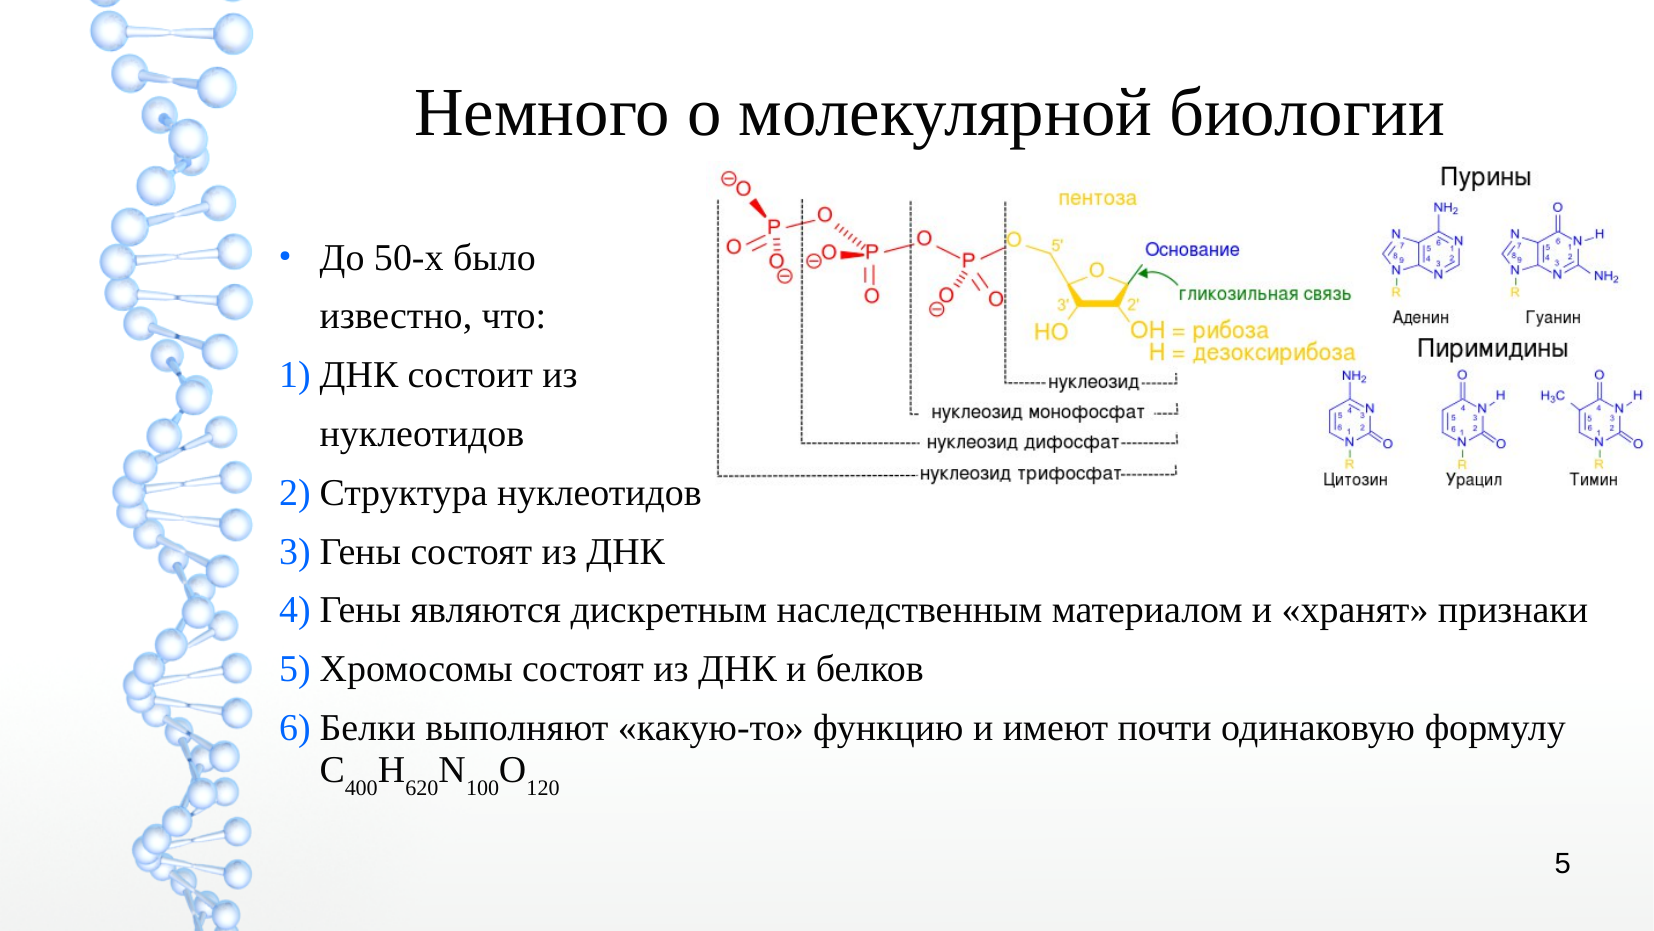

# Немного о молекулярной биологии
До 50-х было
известно, что:
ДНК состоит из
нуклеотидов
Структура нуклеотидов
Гены состоят из ДНК
Гены являются дискретным наследственным материалом и «хранят» признаки
Хромосомы состоят из ДНК и белков
Белки выполняют «какую-то» функцию и имеют почти одинаковую формулу C400H620N100O120
5